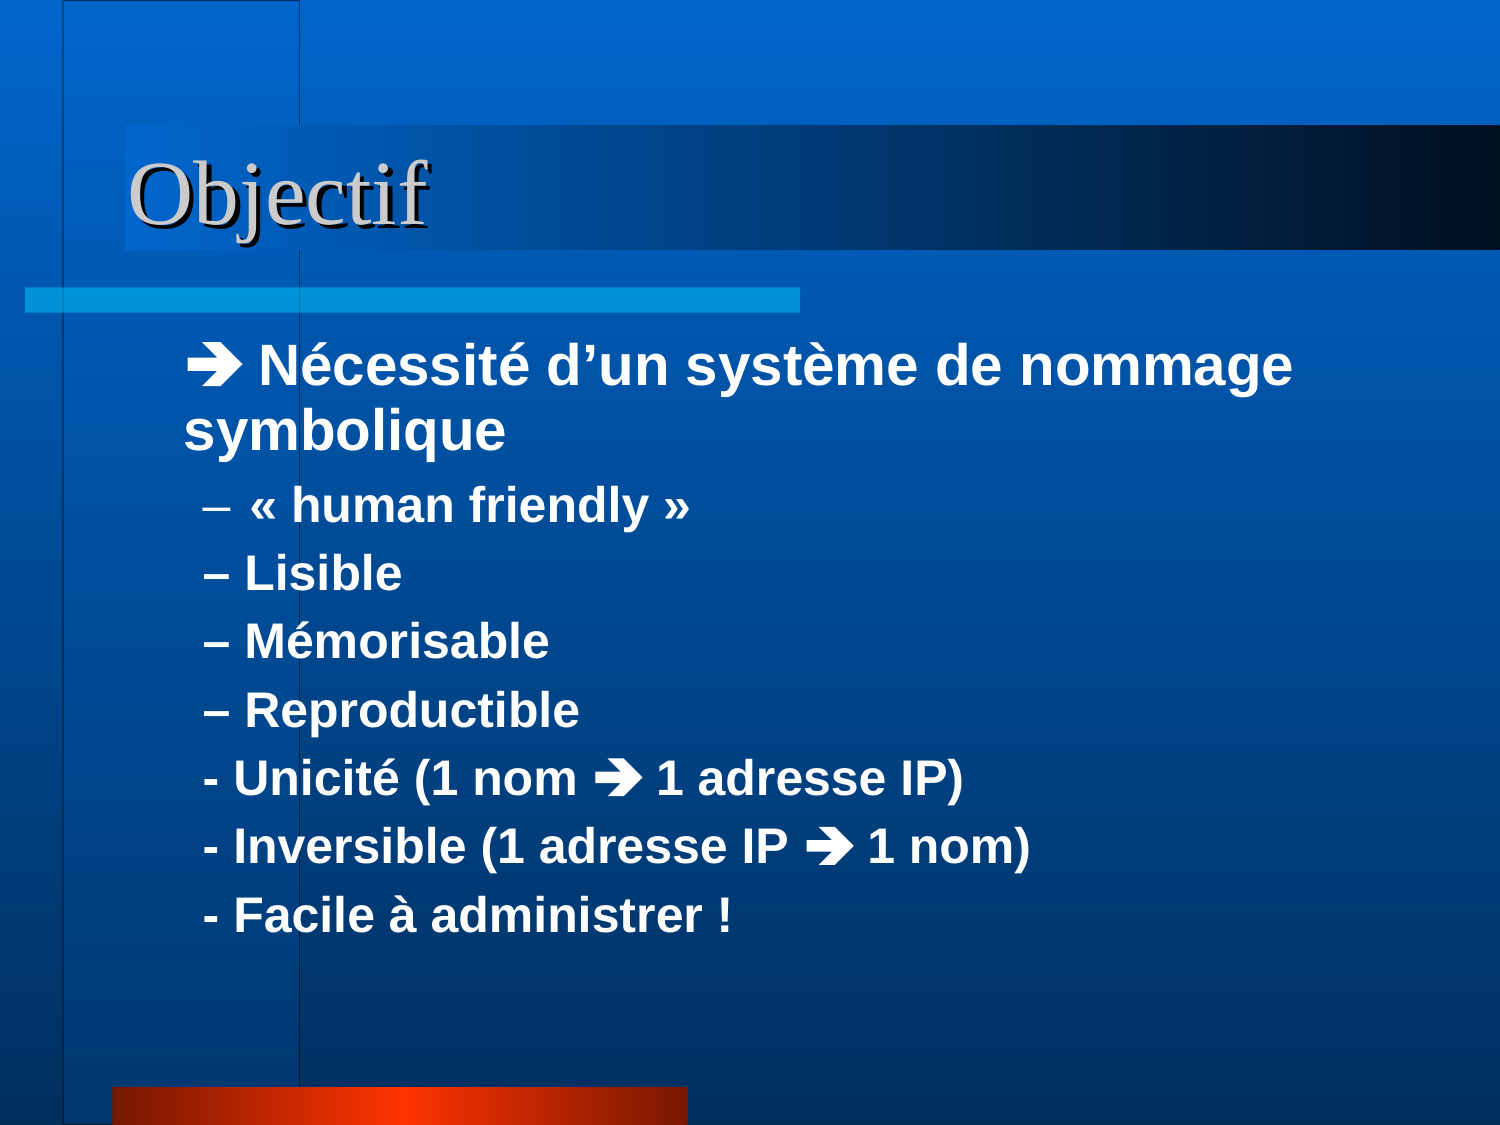

# Objectif
 Nécessité d’un système de nommage symbolique
« human friendly »
– Lisible
– Mémorisable
– Reproductible
- Unicité (1 nom  1 adresse IP)
- Inversible (1 adresse IP  1 nom)
- Facile à administrer !